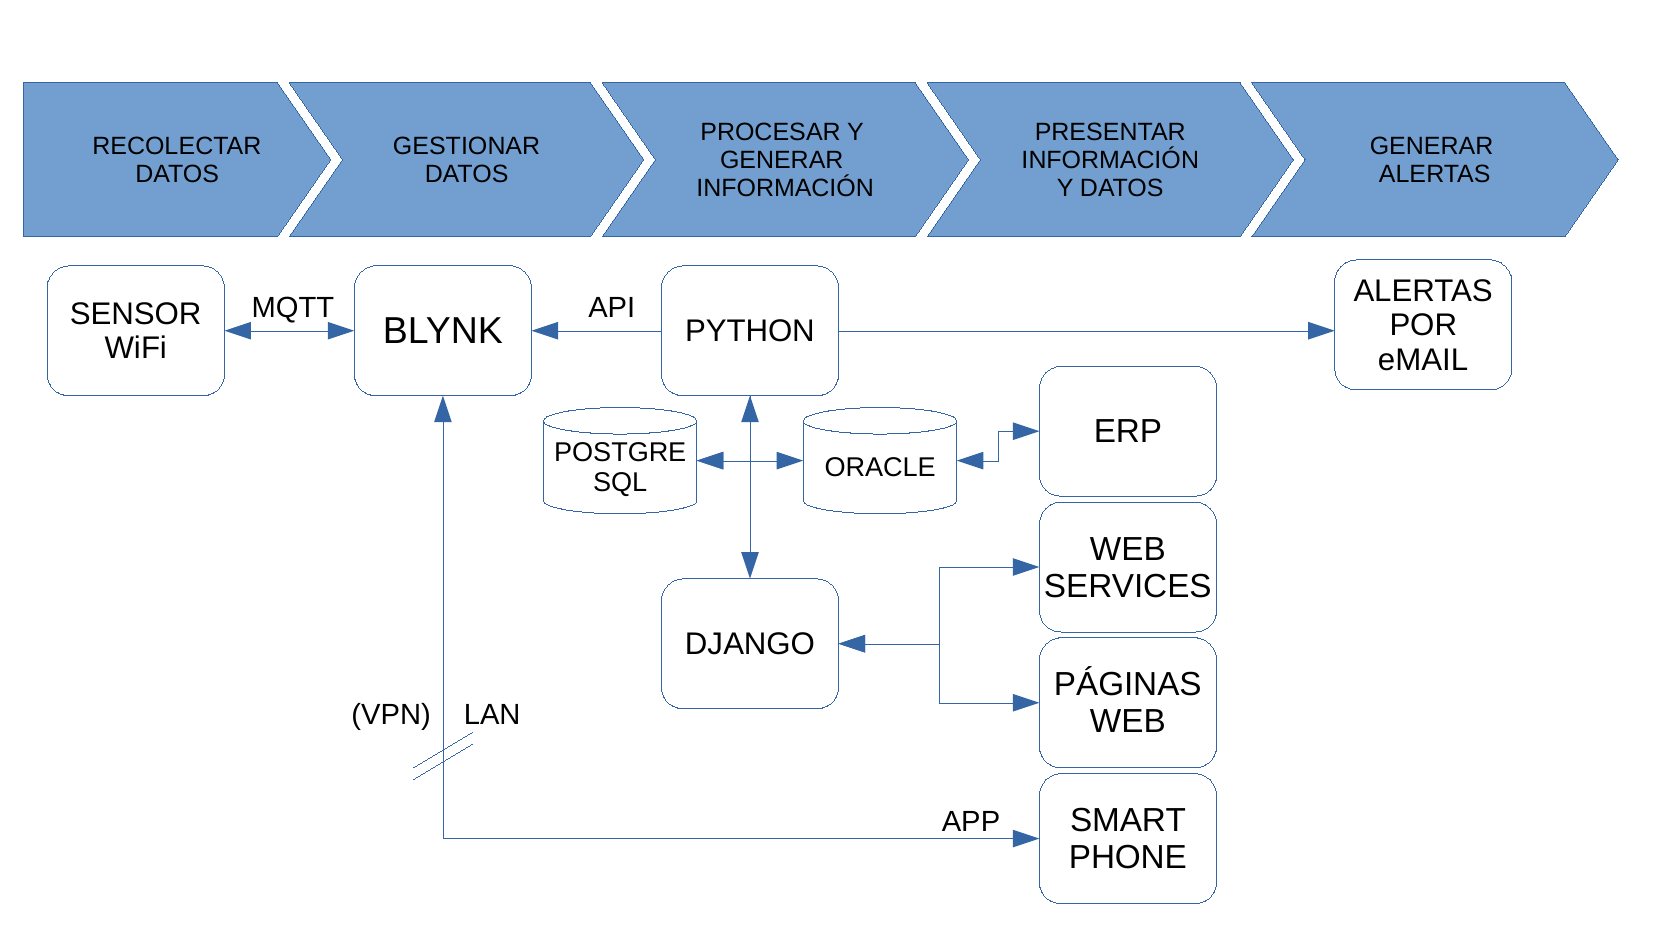

RECOLECTAR
DATOS
GESTIONAR
DATOS
PROCESAR Y
GENERAR
INFORMACIÓN
PRESENTAR
INFORMACIÓN
Y DATOS
GENERAR
ALERTAS
ALERTAS
POR
eMAIL
SENSOR
WiFi
BLYNK
PYTHON
MQTT
API
ERP
POSTGRE
SQL
ORACLE
WEB
SERVICES
DJANGO
PÁGINAS
WEB
(VPN) LAN
SMART
PHONE
APP